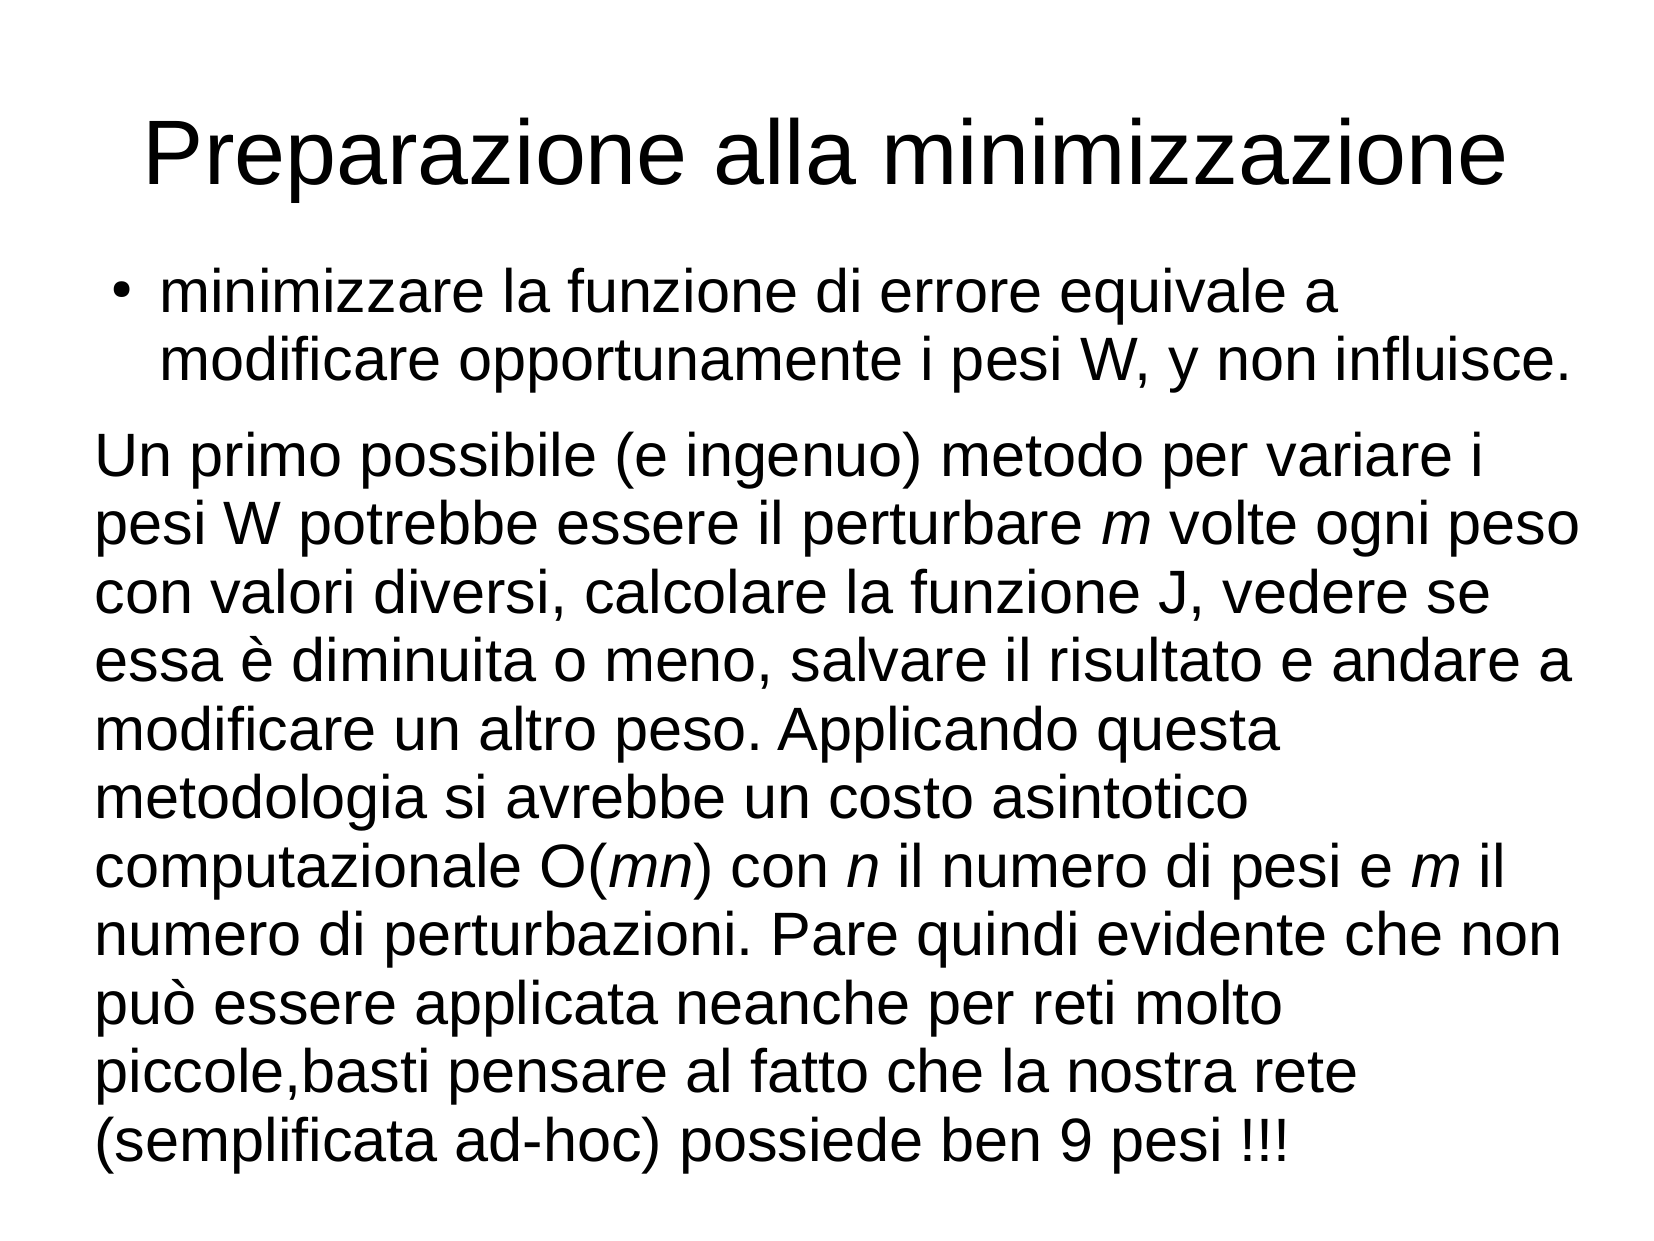

# Preparazione alla minimizzazione
minimizzare la funzione di errore equivale a modificare opportunamente i pesi W, y non influisce.
Un primo possibile (e ingenuo) metodo per variare i pesi W potrebbe essere il perturbare m volte ogni peso con valori diversi, calcolare la funzione J, vedere se essa è diminuita o meno, salvare il risultato e andare a modificare un altro peso. Applicando questa metodologia si avrebbe un costo asintotico computazionale O(mn) con n il numero di pesi e m il numero di perturbazioni. Pare quindi evidente che non può essere applicata neanche per reti molto piccole,basti pensare al fatto che la nostra rete (semplificata ad-hoc) possiede ben 9 pesi !!!